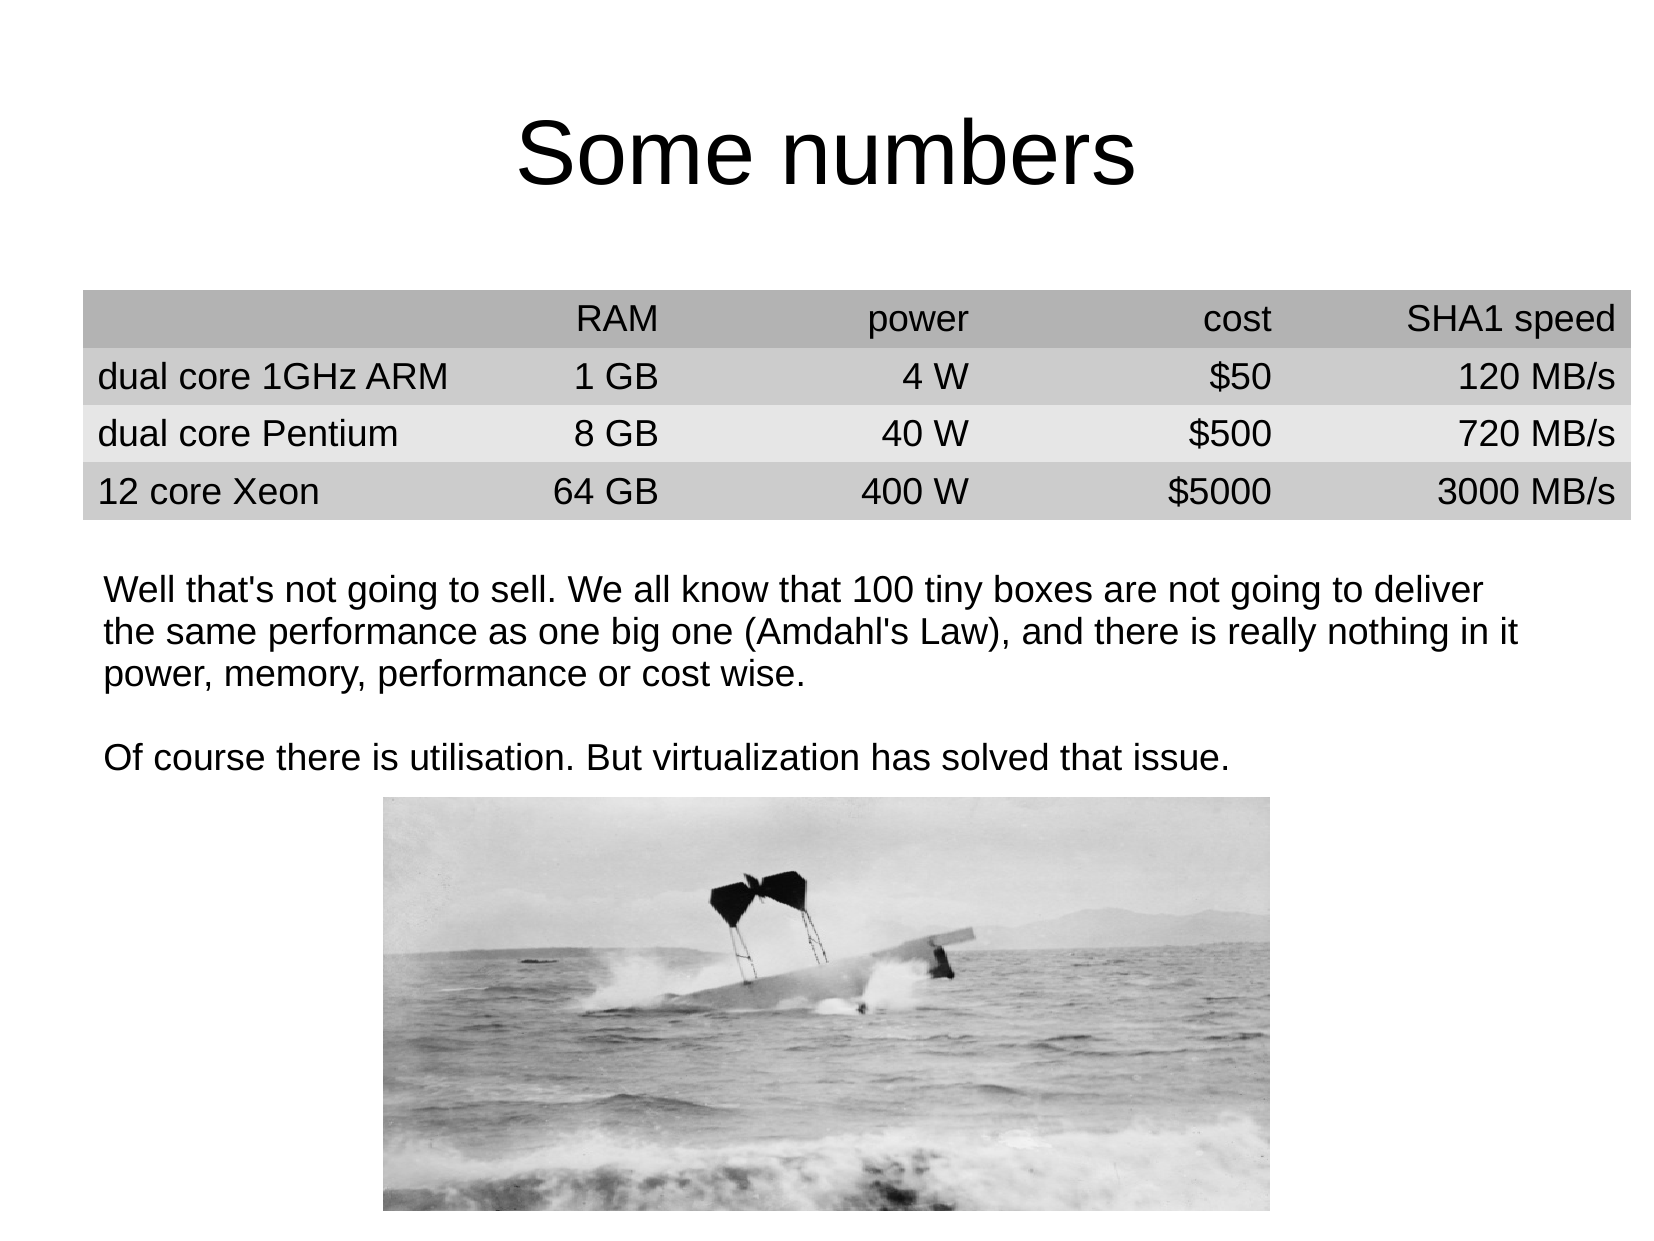

# Some numbers
| | RAM | power | cost | SHA1 speed |
| --- | --- | --- | --- | --- |
| dual core 1GHz ARM | 1 GB | 4 W | $50 | 120 MB/s |
| dual core Pentium | 8 GB | 40 W | $500 | 720 MB/s |
| 12 core Xeon | 64 GB | 400 W | $5000 | 3000 MB/s |
Well that's not going to sell. We all know that 100 tiny boxes are not going to deliver the same performance as one big one (Amdahl's Law), and there is really nothing in it power, memory, performance or cost wise.
Of course there is utilisation. But virtualization has solved that issue.